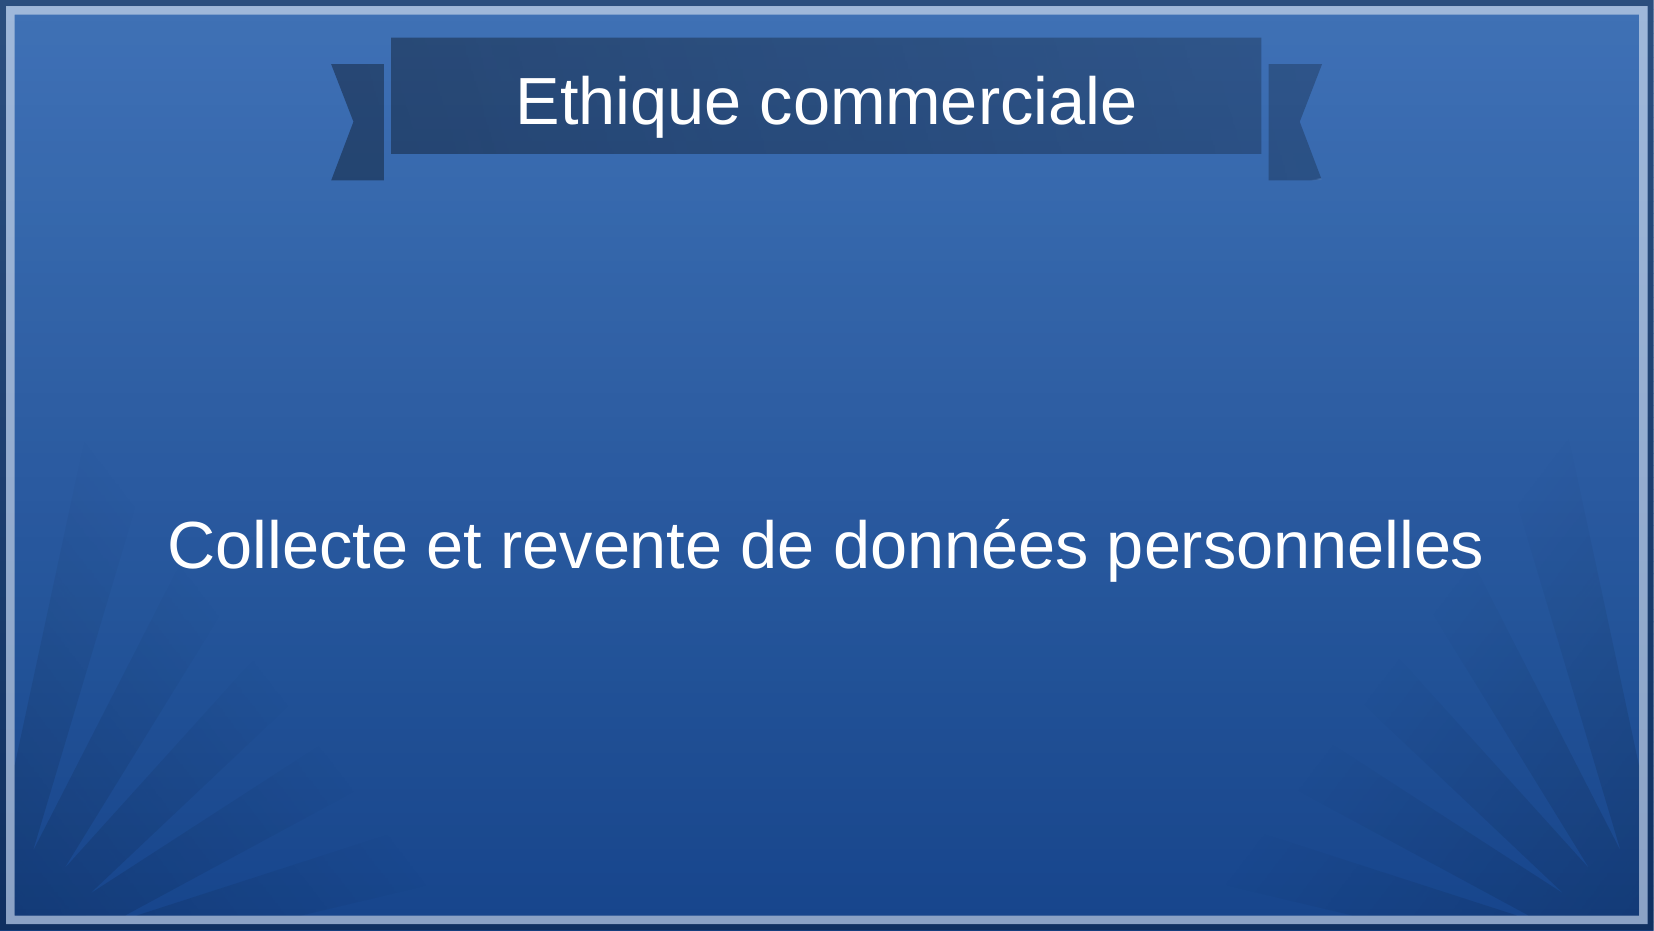

Ethique commerciale
Collecte et revente de données personnelles